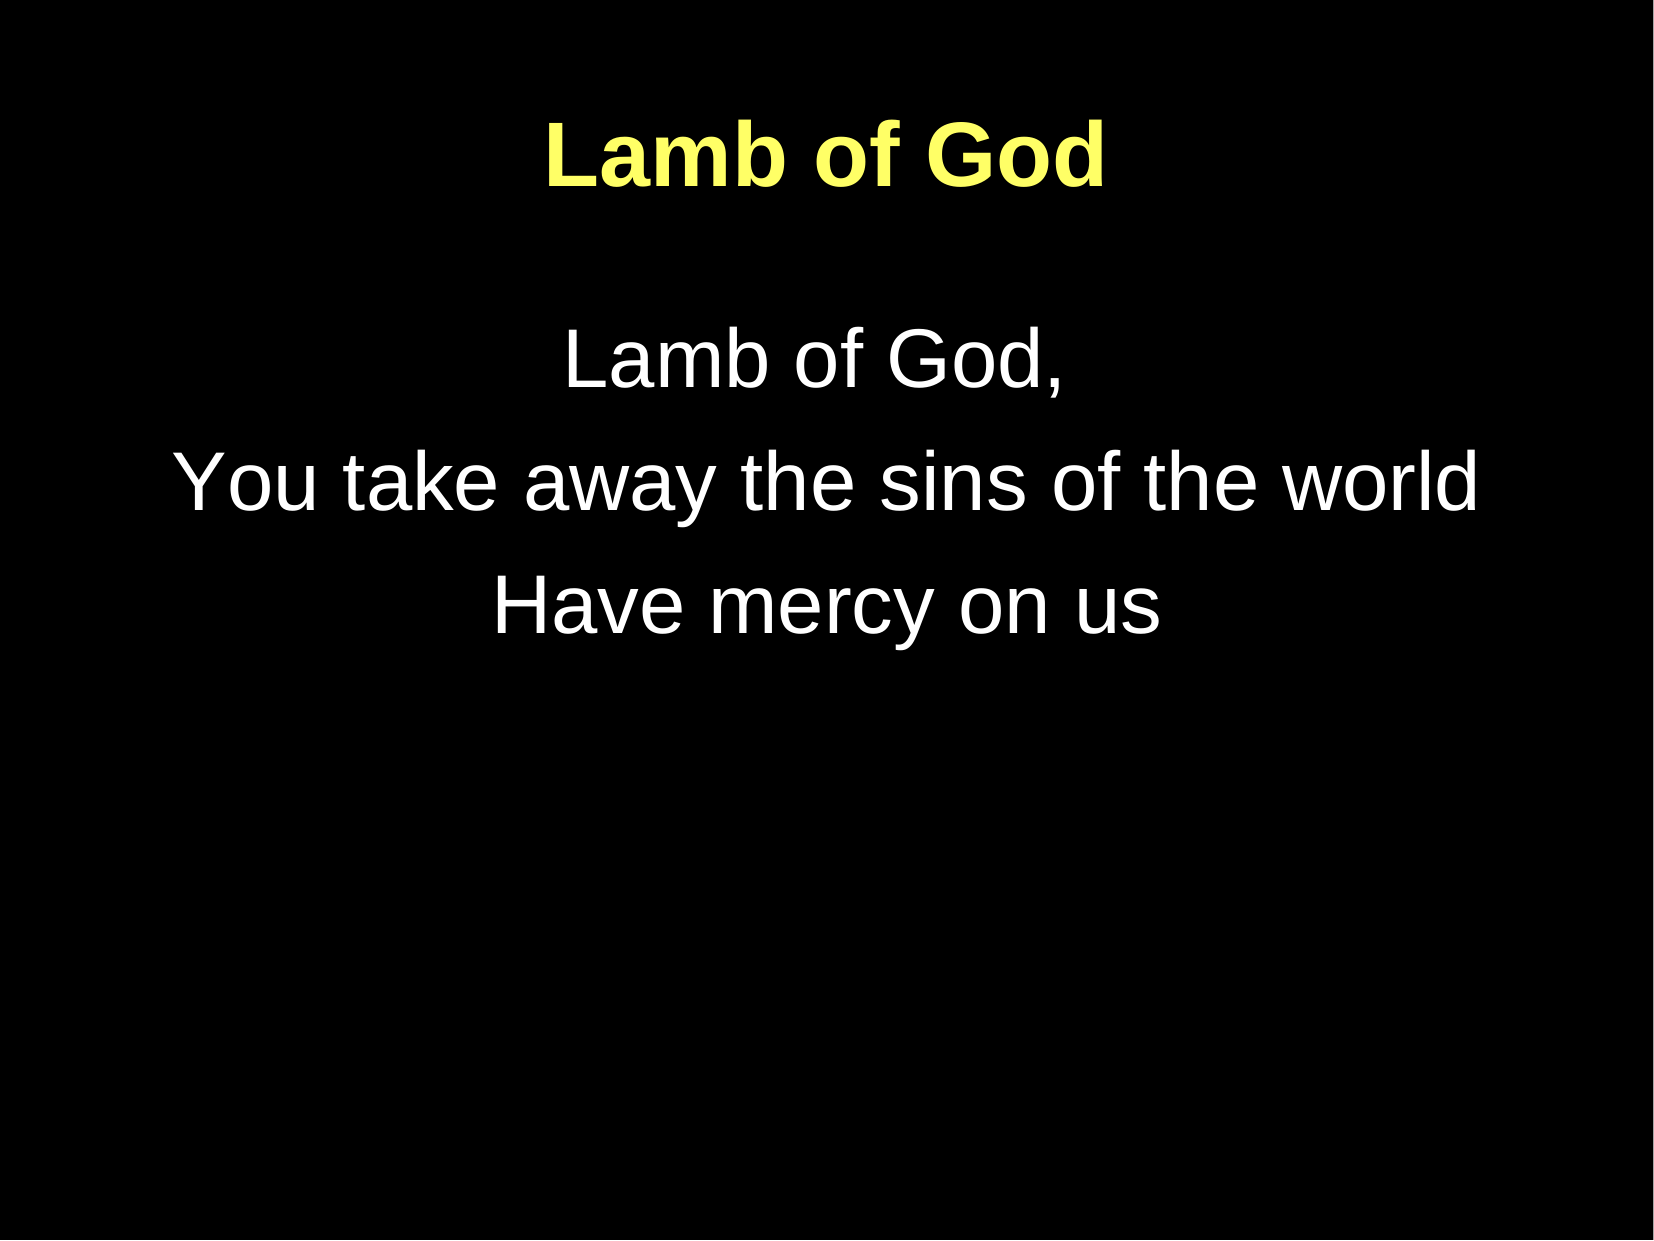

# Lamb of God
Lamb of God,
You take away the sins of the world
Have mercy on us